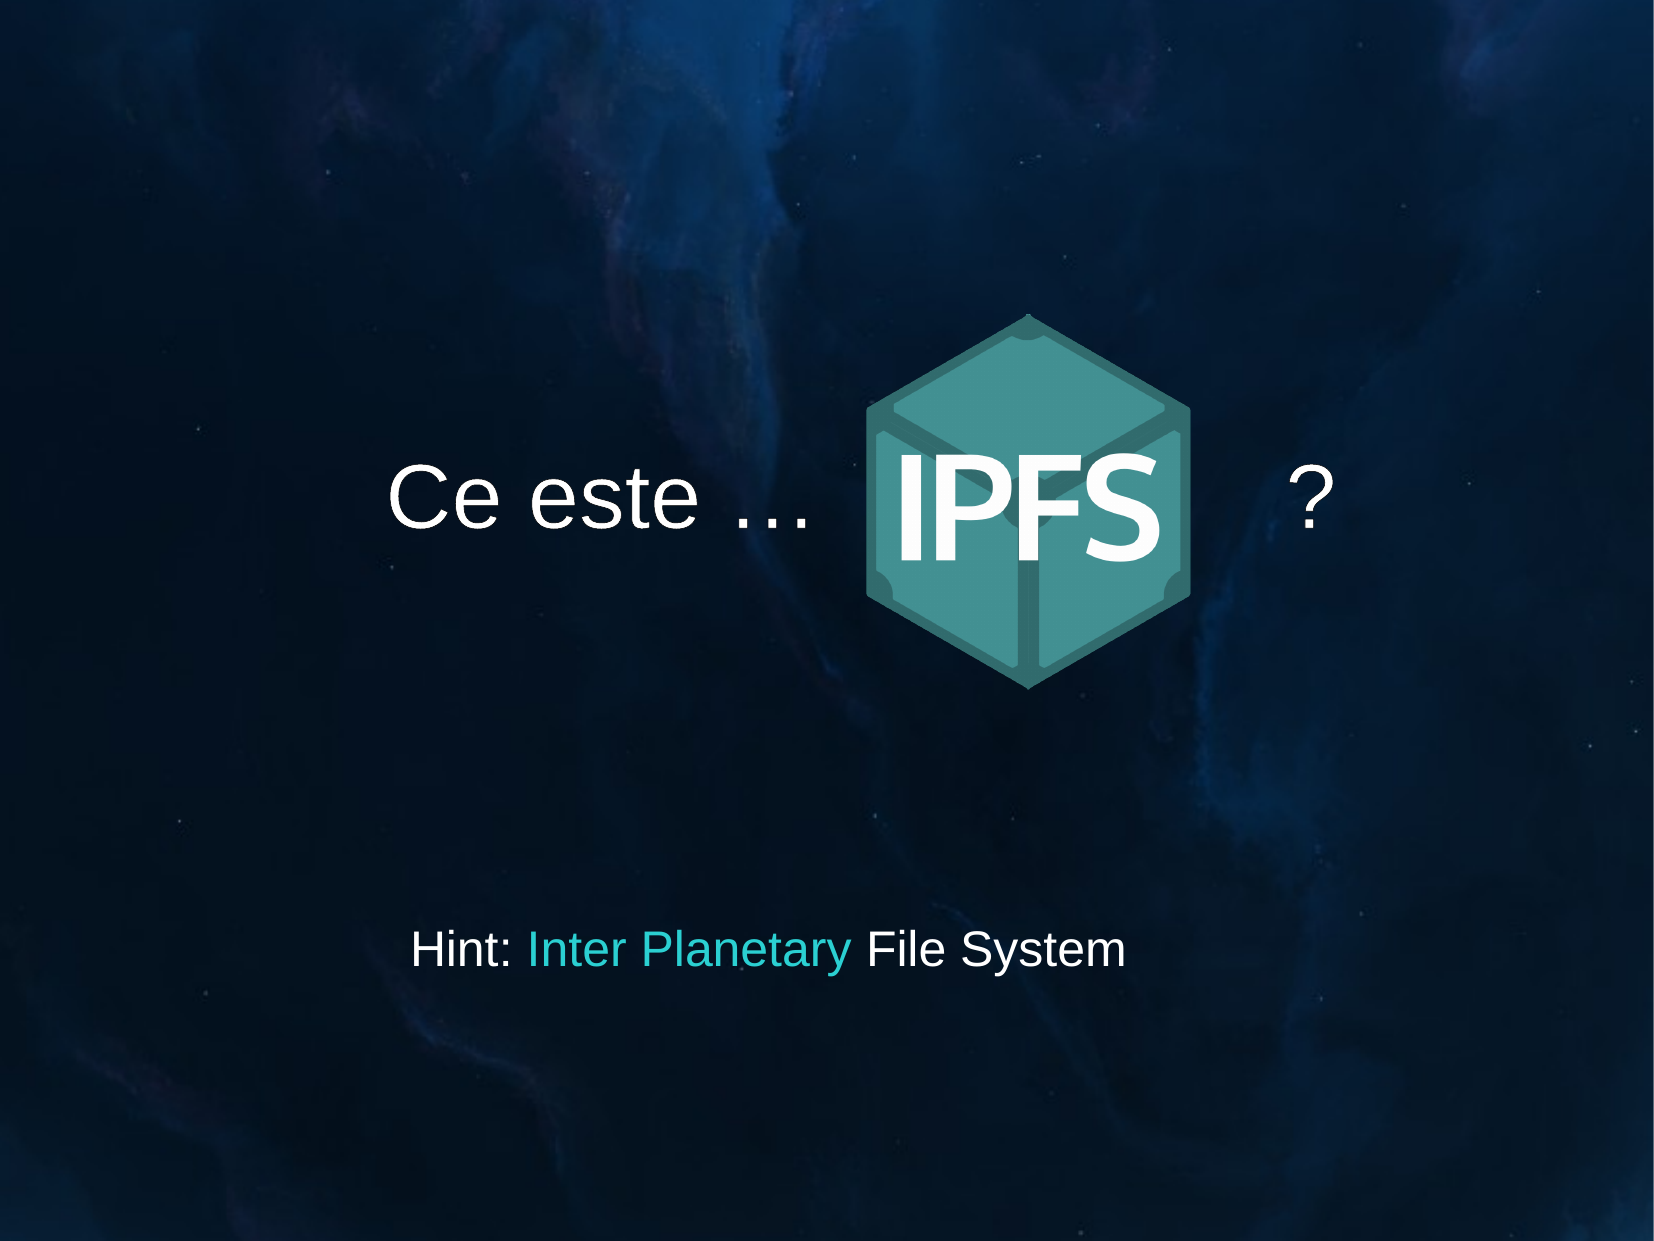

# Ce este … 						?
Hint: Inter Planetary File System